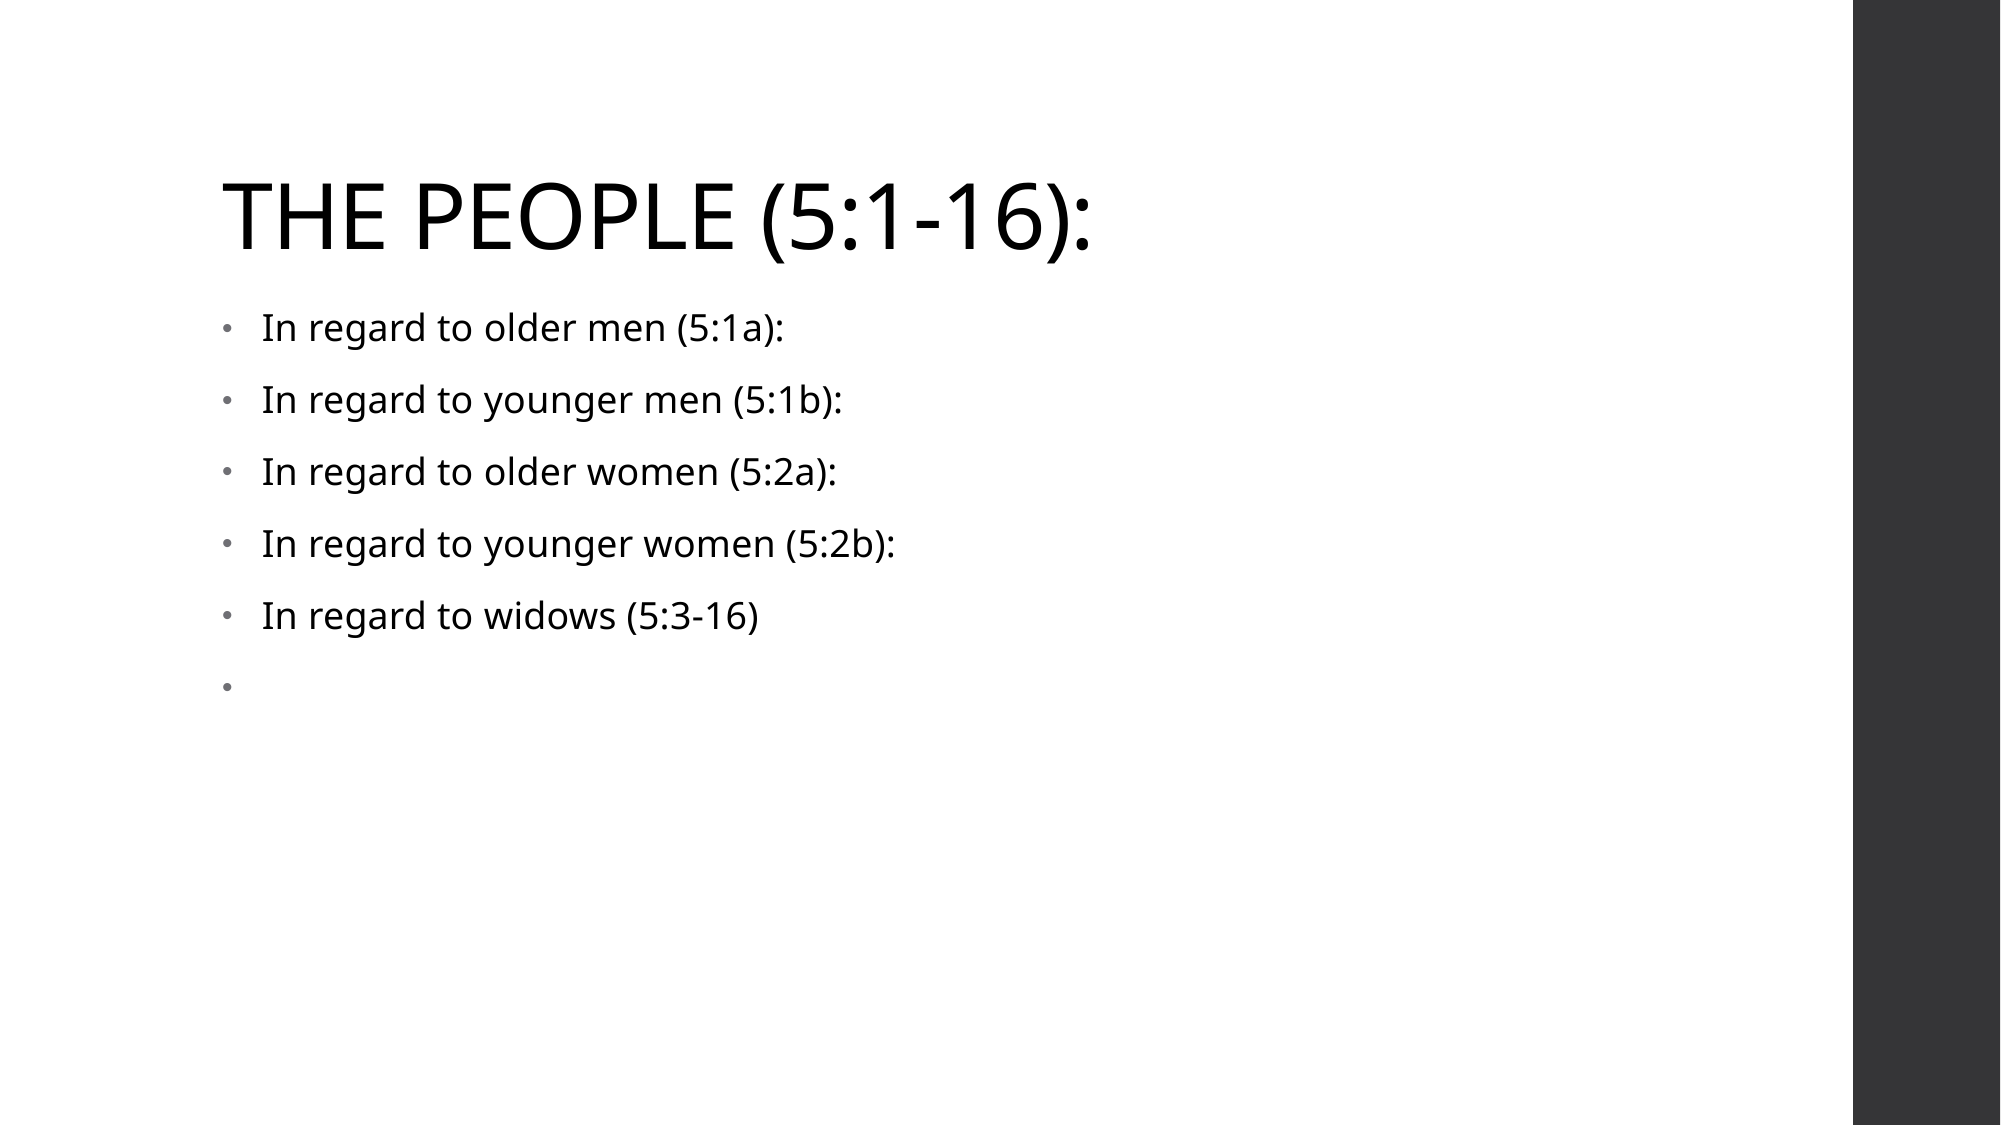

# THE PEOPLE (5:1-16):
 In regard to older men (5:1a):
 In regard to younger men (5:1b):
 In regard to older women (5:2a):
 In regard to younger women (5:2b):
 In regard to widows (5:3-16)